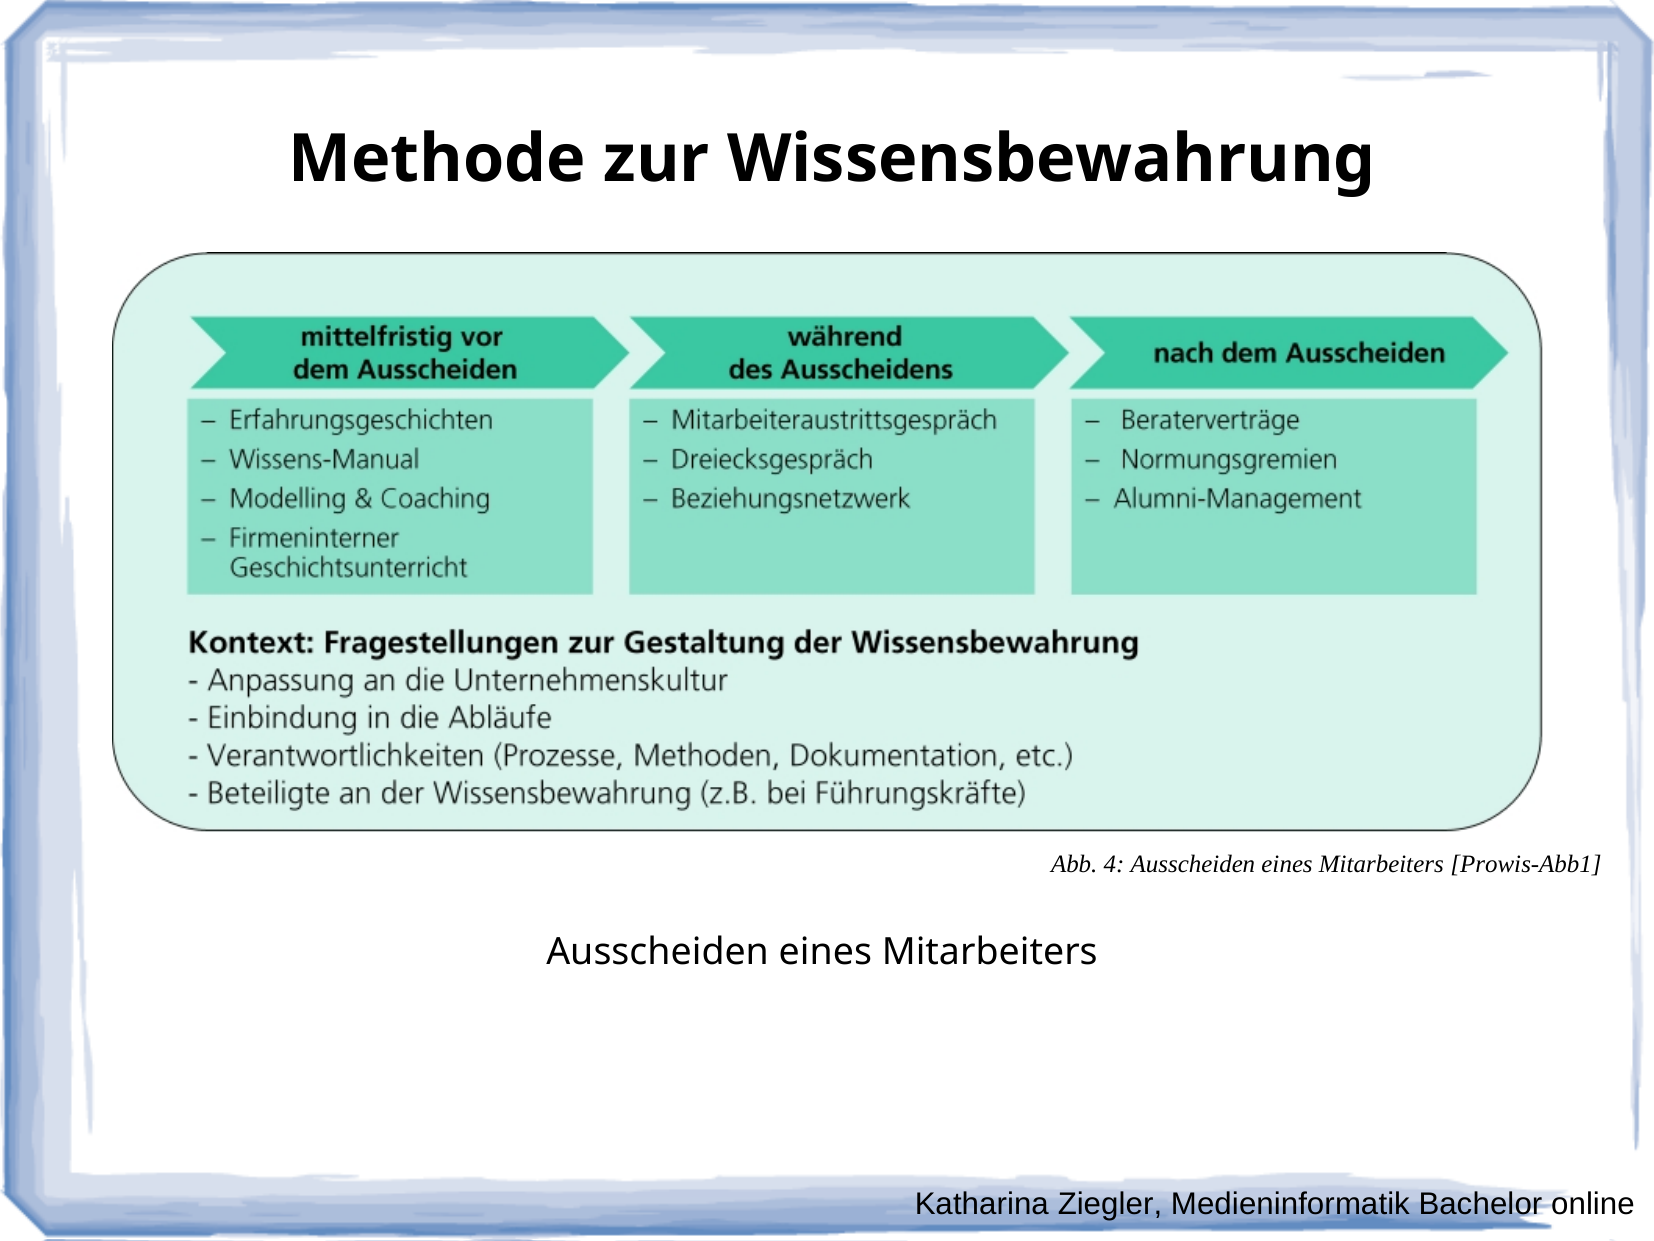

# Methode zur Wissensbewahrung
Abb. 4: Ausscheiden eines Mitarbeiters [Prowis-Abb1]
Ausscheiden eines Mitarbeiters
Katharina Ziegler, Medieninformatik Bachelor online